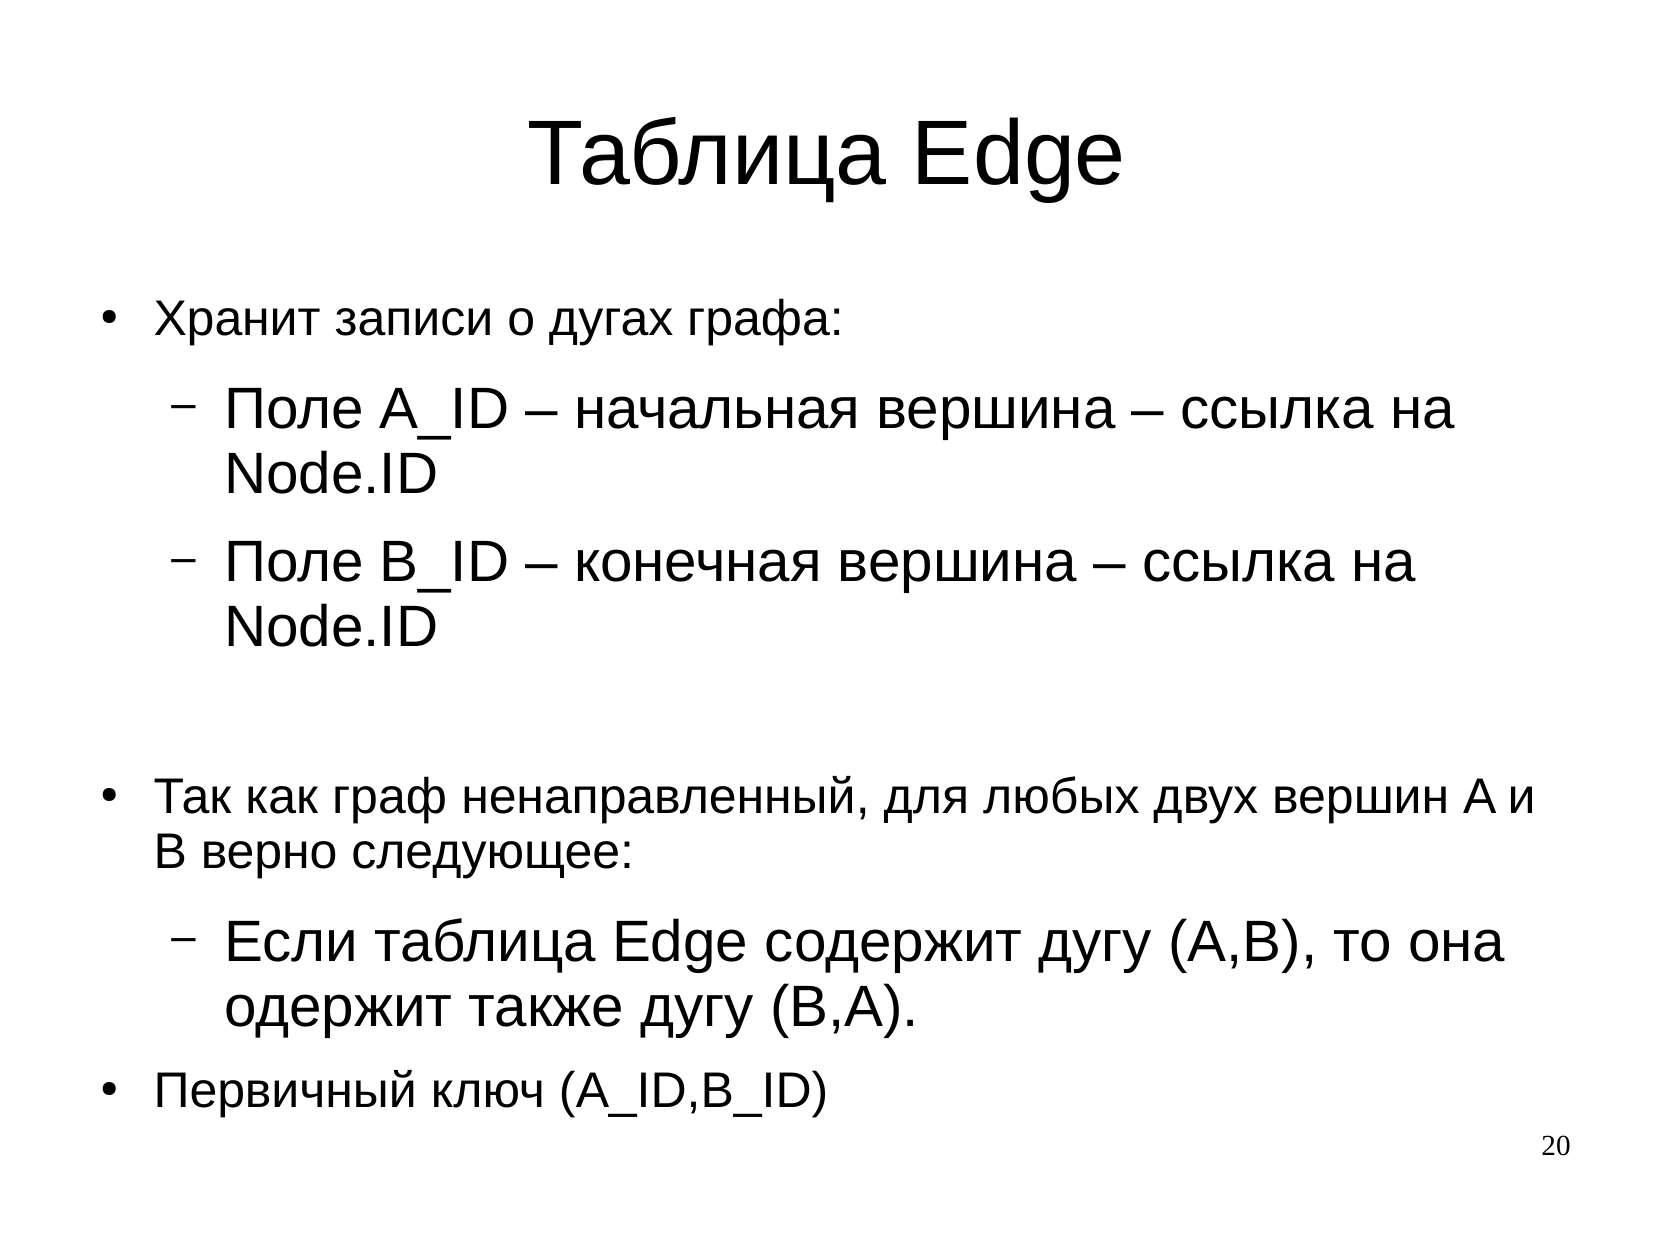

# Таблица Edge
Хранит записи о дугах графа:
Поле A_ID – начальная вершина – ссылка на Node.ID
Поле B_ID – конечная вершина – ссылка на Node.ID
Так как граф ненаправленный, для любых двух вершин A и B верно следующее:
Если таблица Edge содержит дугу (A,B), то она одержит также дугу (B,A).
Первичный ключ (A_ID,B_ID)
20